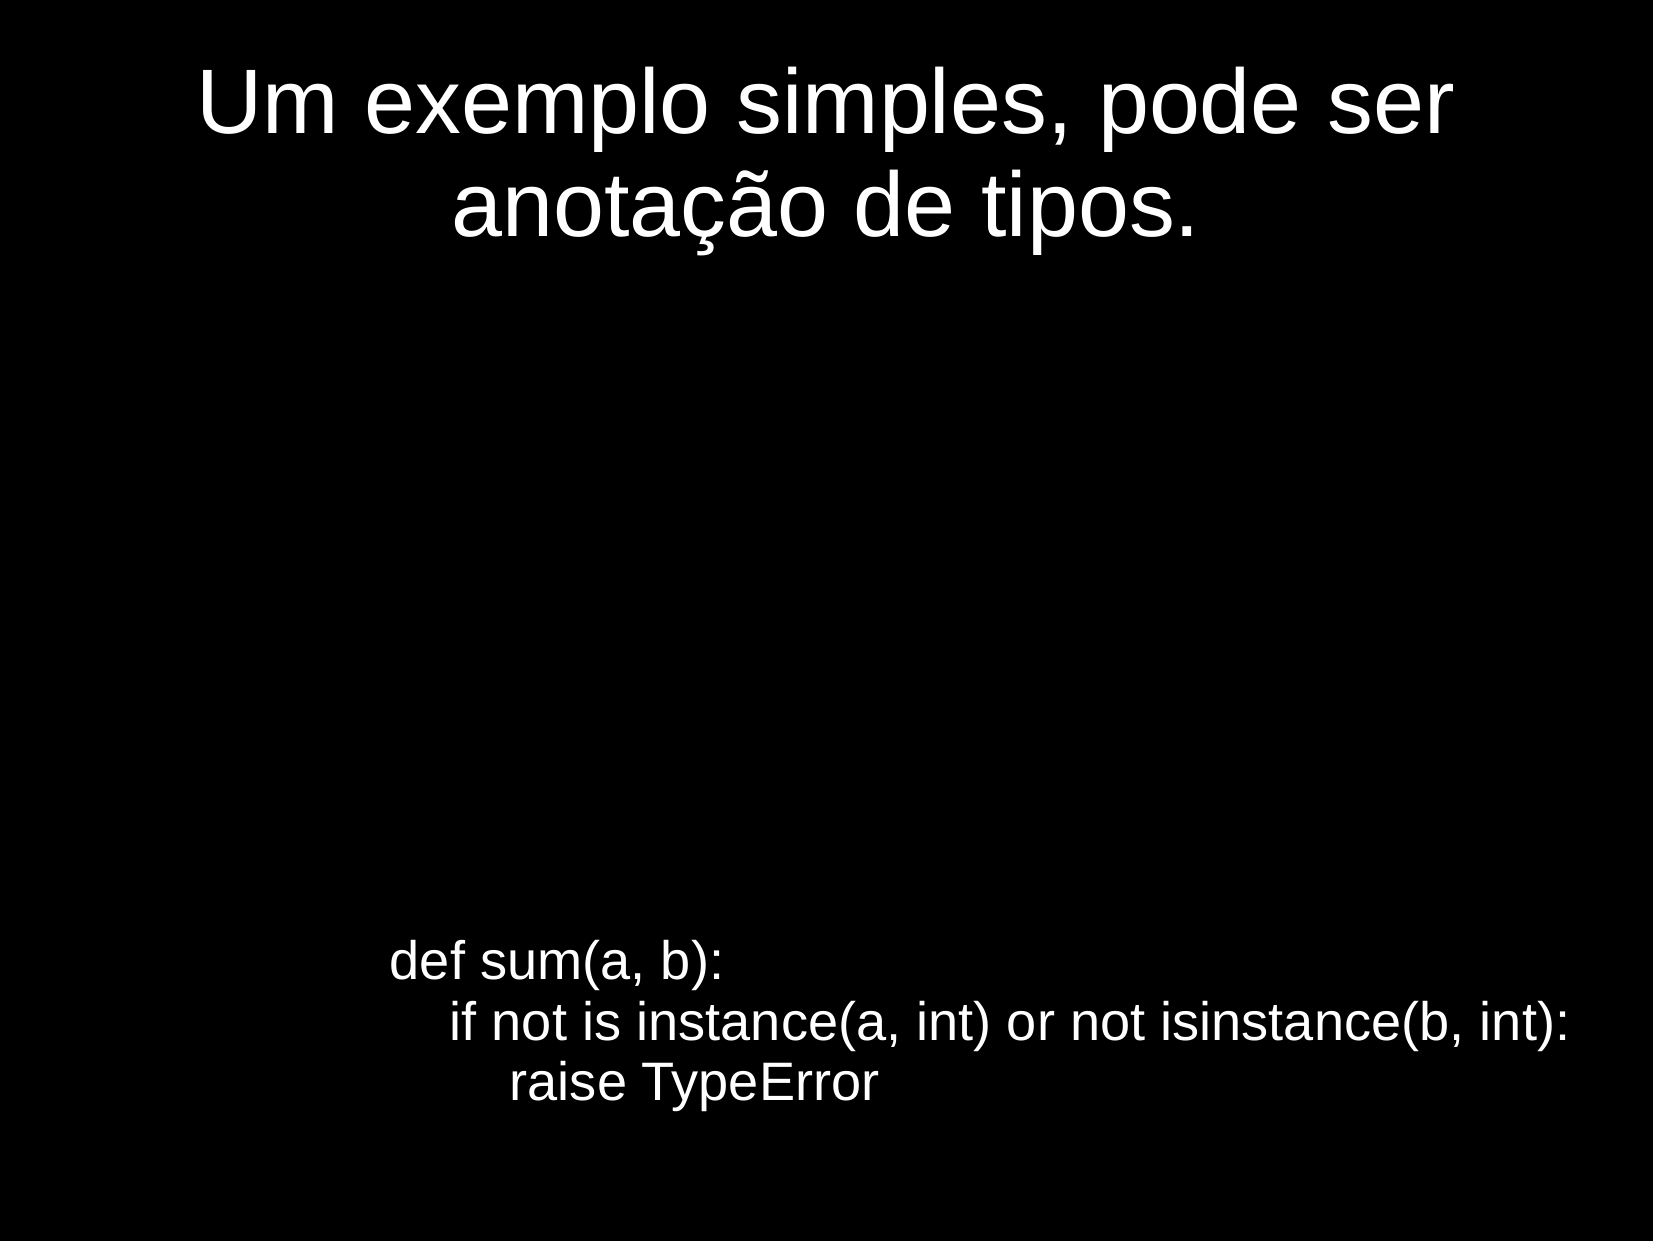

# Um exemplo simples, pode ser anotação de tipos.
def sum(a, b):
 if not is instance(a, int) or not isinstance(b, int):
 raise TypeError